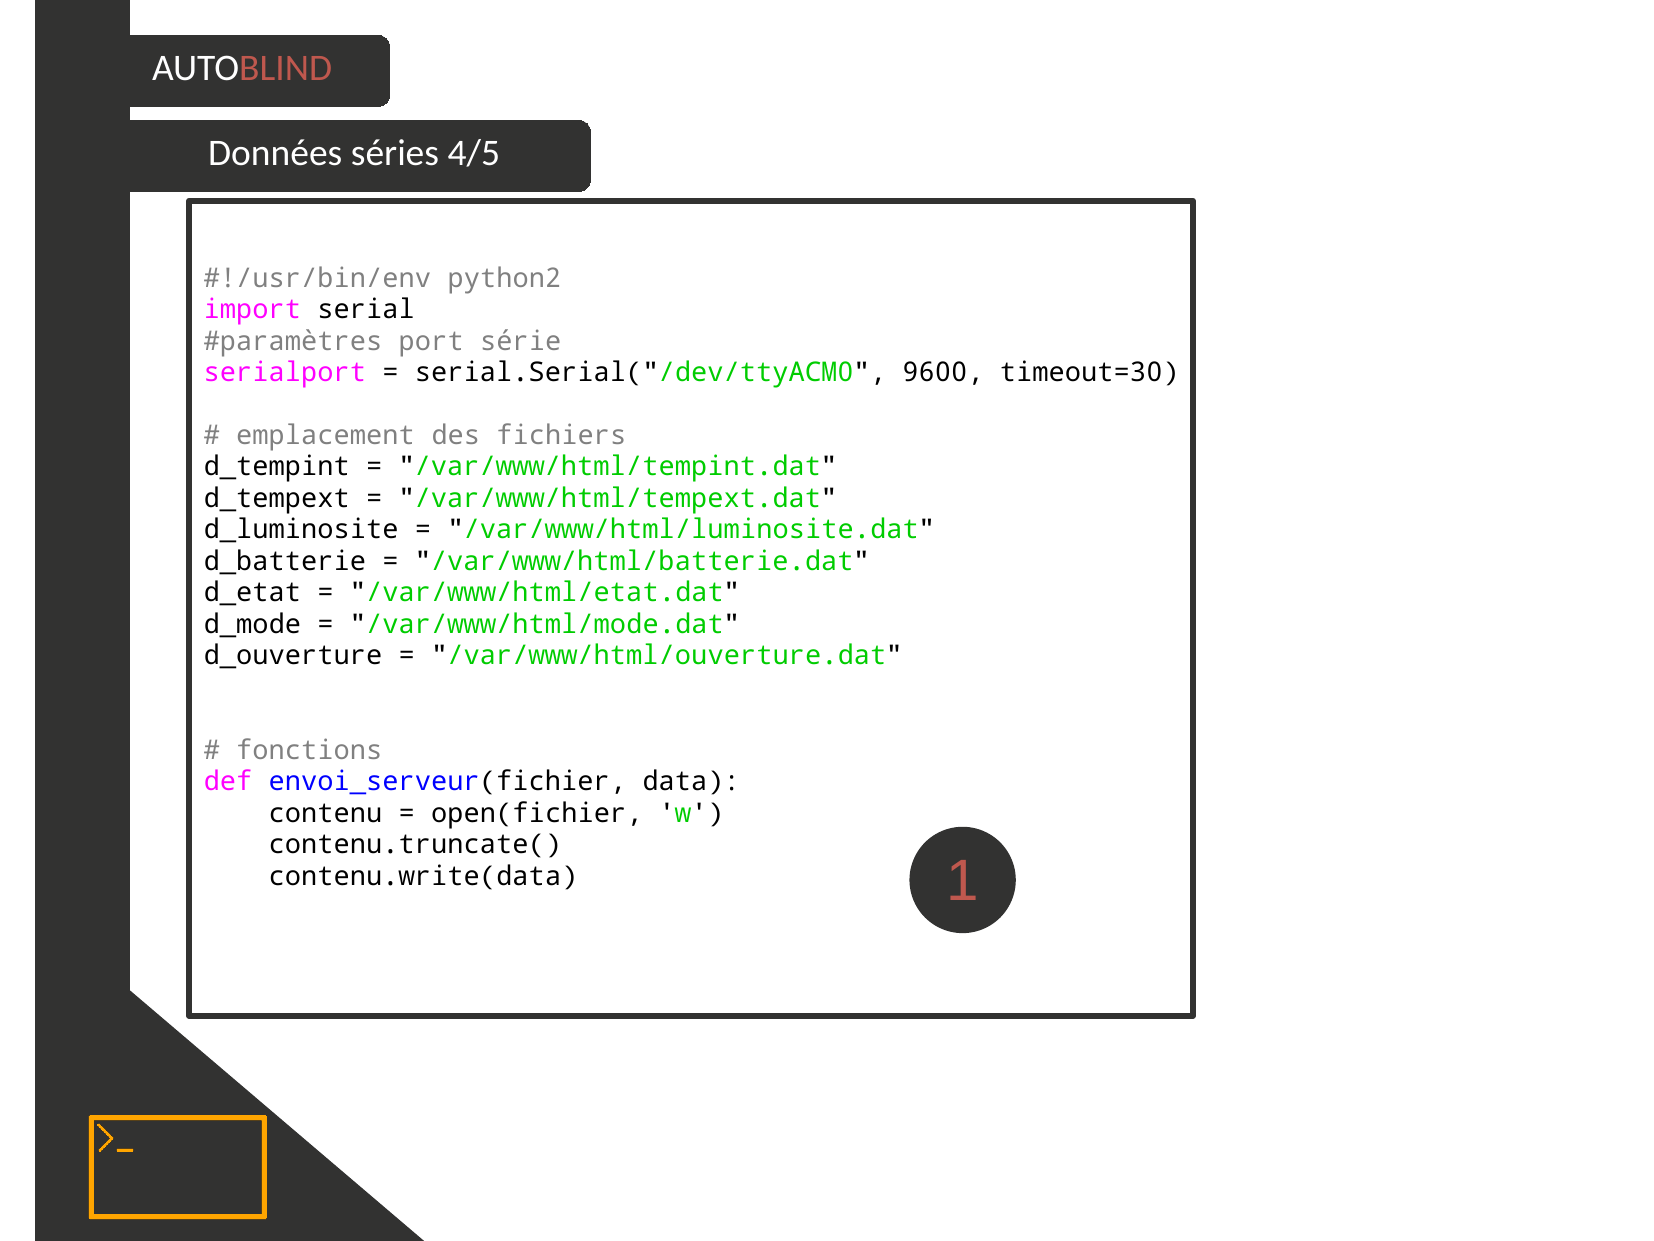

AUTOBLIND
Données séries 4/5
#!/usr/bin/env python2
import serial
#paramètres port série
serialport = serial.Serial("/dev/ttyACM0", 9600, timeout=30)
# emplacement des fichiers
d_tempint = "/var/www/html/tempint.dat"
d_tempext = "/var/www/html/tempext.dat"
d_luminosite = "/var/www/html/luminosite.dat"
d_batterie = "/var/www/html/batterie.dat"
d_etat = "/var/www/html/etat.dat"
d_mode = "/var/www/html/mode.dat"
d_ouverture = "/var/www/html/ouverture.dat"
# fonctions
def envoi_serveur(fichier, data):
 contenu = open(fichier, 'w')
 contenu.truncate()
 contenu.write(data)
1